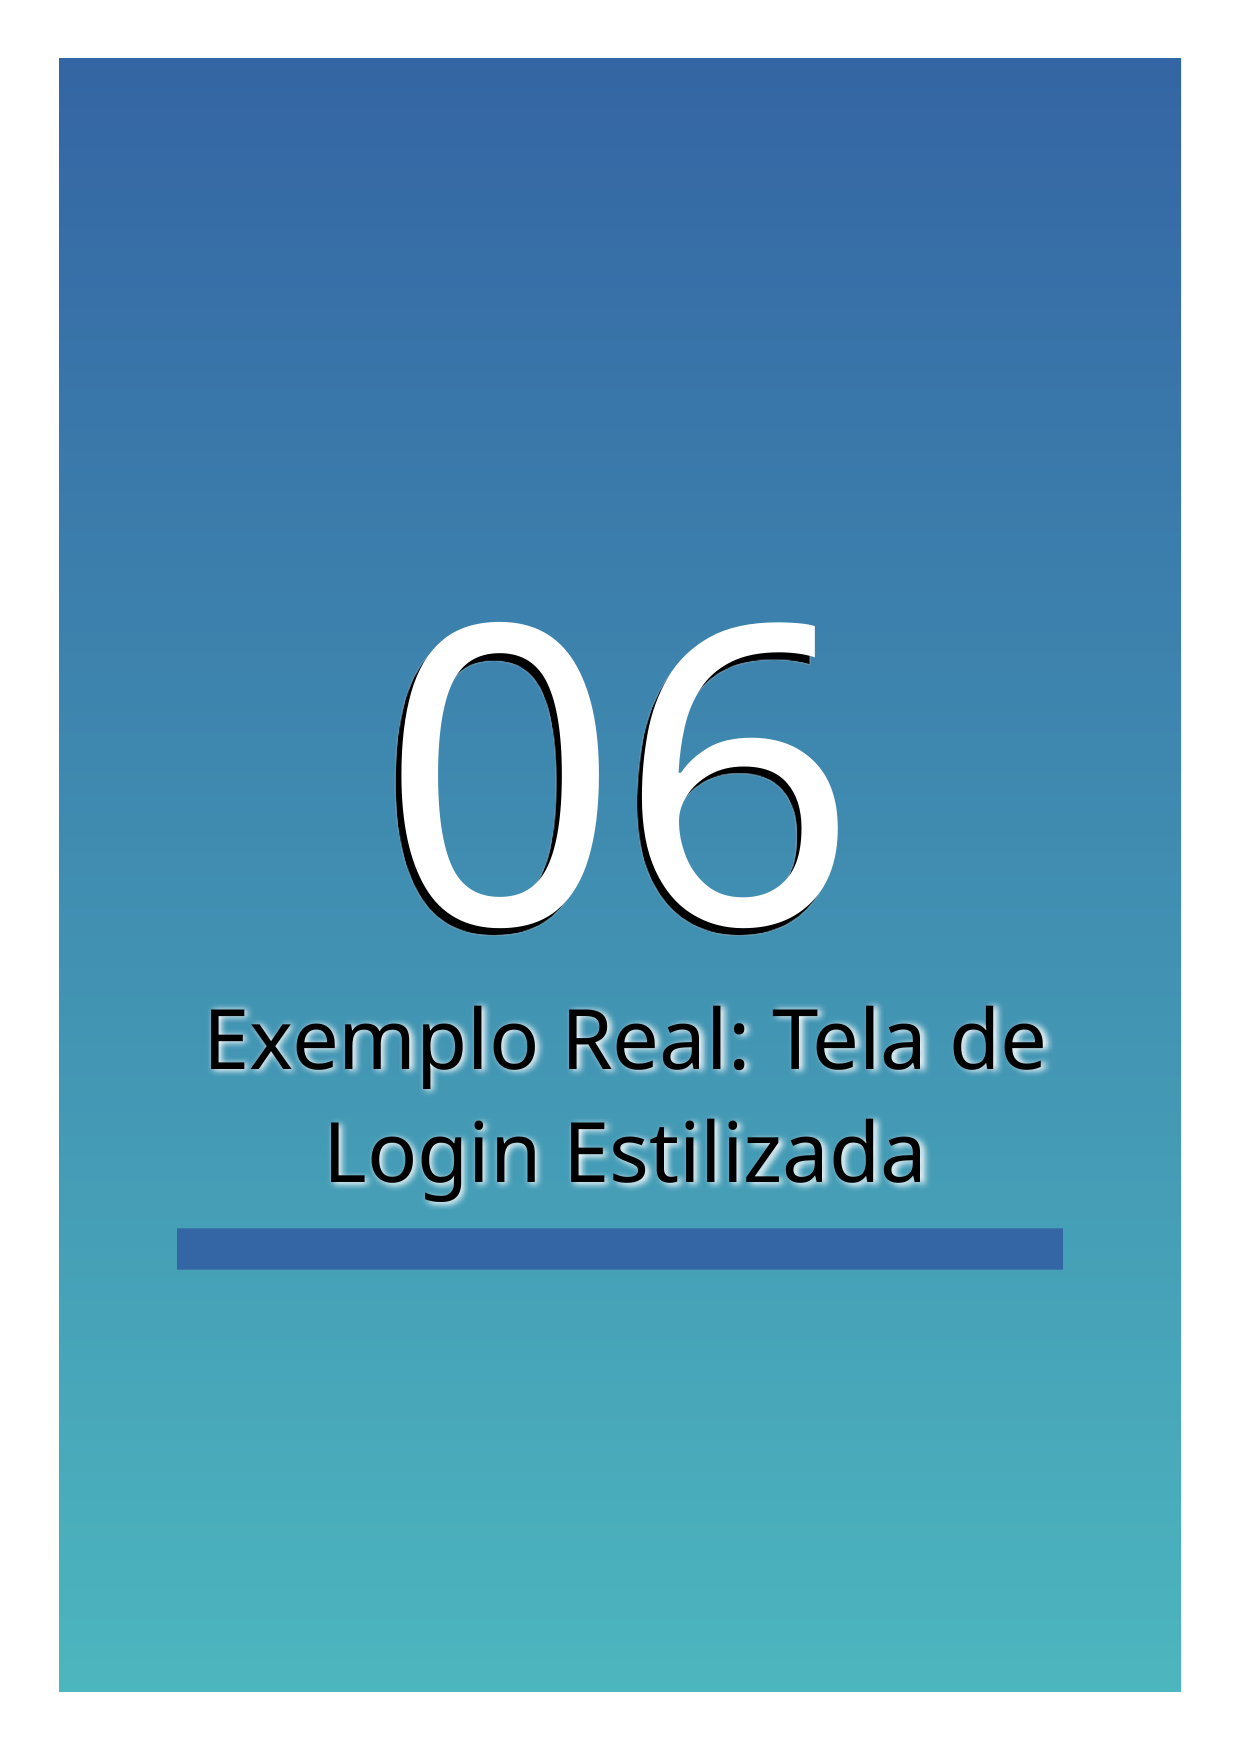

# 06
Exemplo Real: Tela de Login Estilizada
JavaFX e CSS - Michel Alves
15